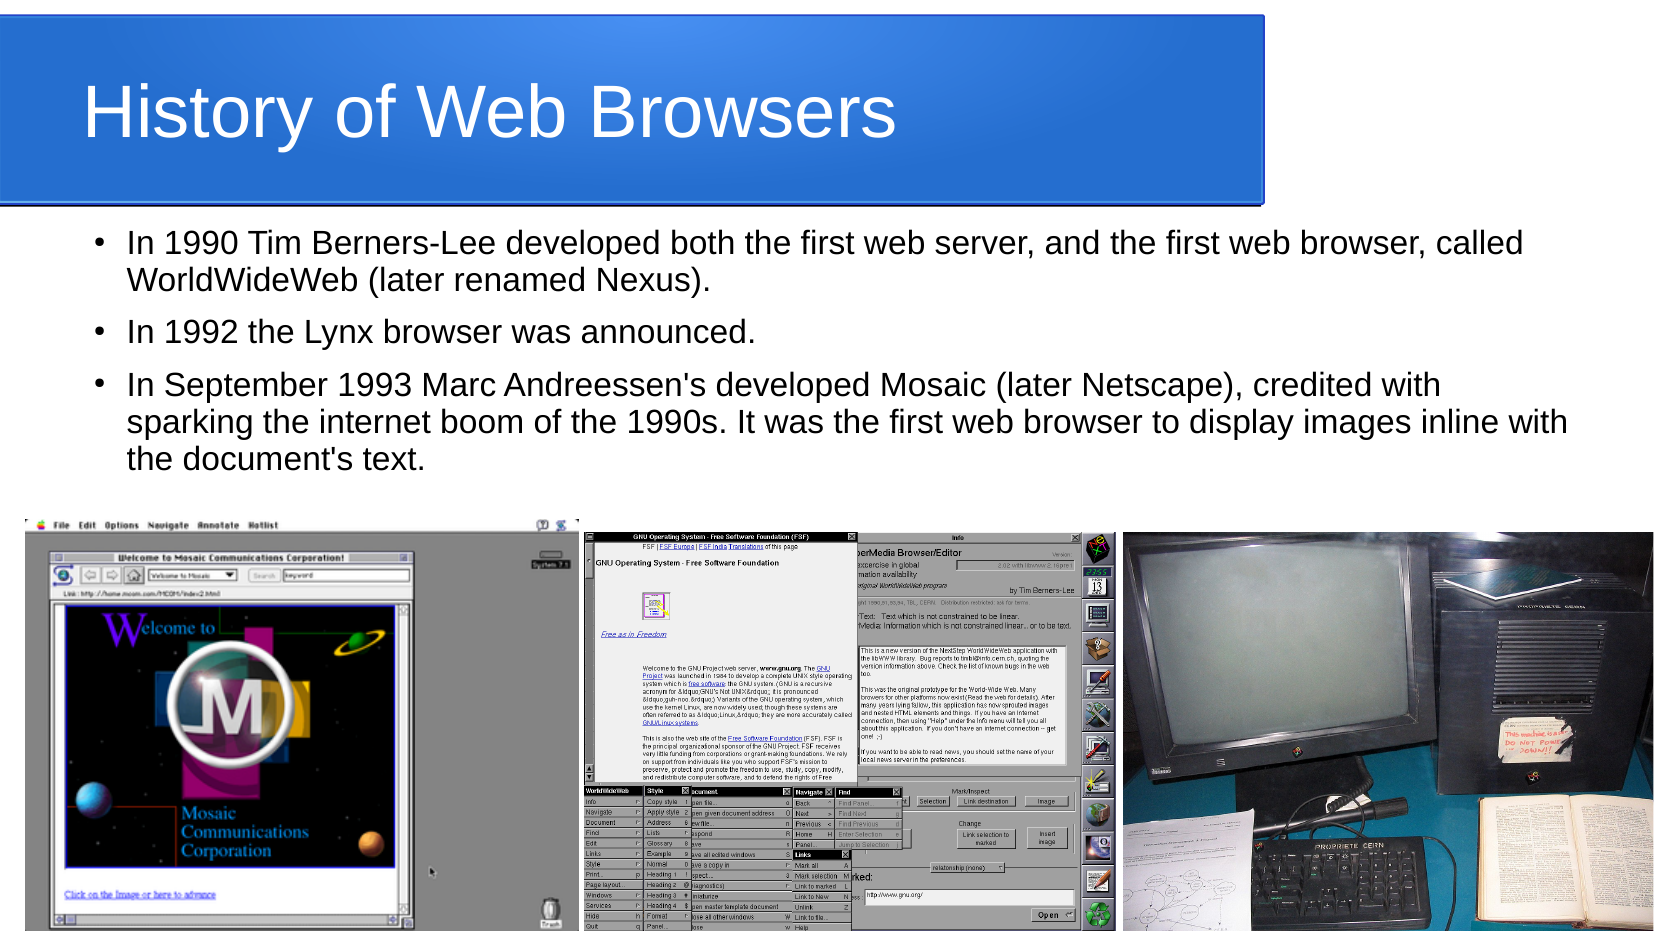

# History of Web Browsers
In 1990 Tim Berners-Lee developed both the first web server, and the first web browser, called WorldWideWeb (later renamed Nexus).
In 1992 the Lynx browser was announced.
In September 1993 Marc Andreessen's developed Mosaic (later Netscape), credited with sparking the internet boom of the 1990s. It was the first web browser to display images inline with the document's text.